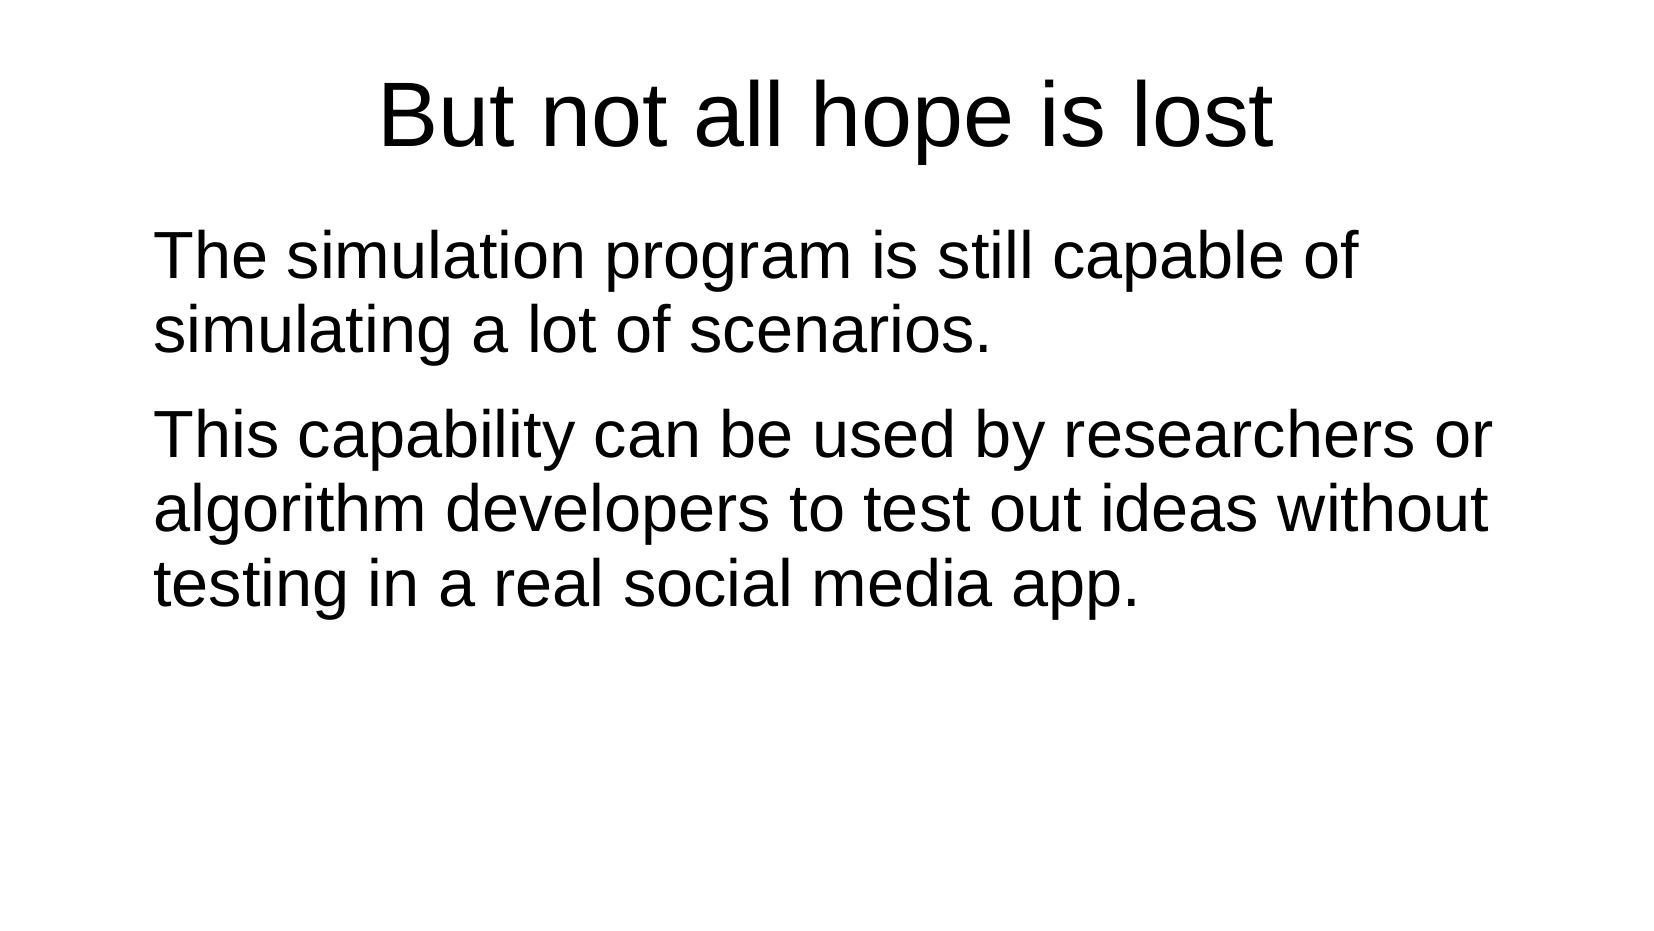

# But not all hope is lost
The simulation program is still capable of simulating a lot of scenarios.
This capability can be used by researchers or algorithm developers to test out ideas without testing in a real social media app.